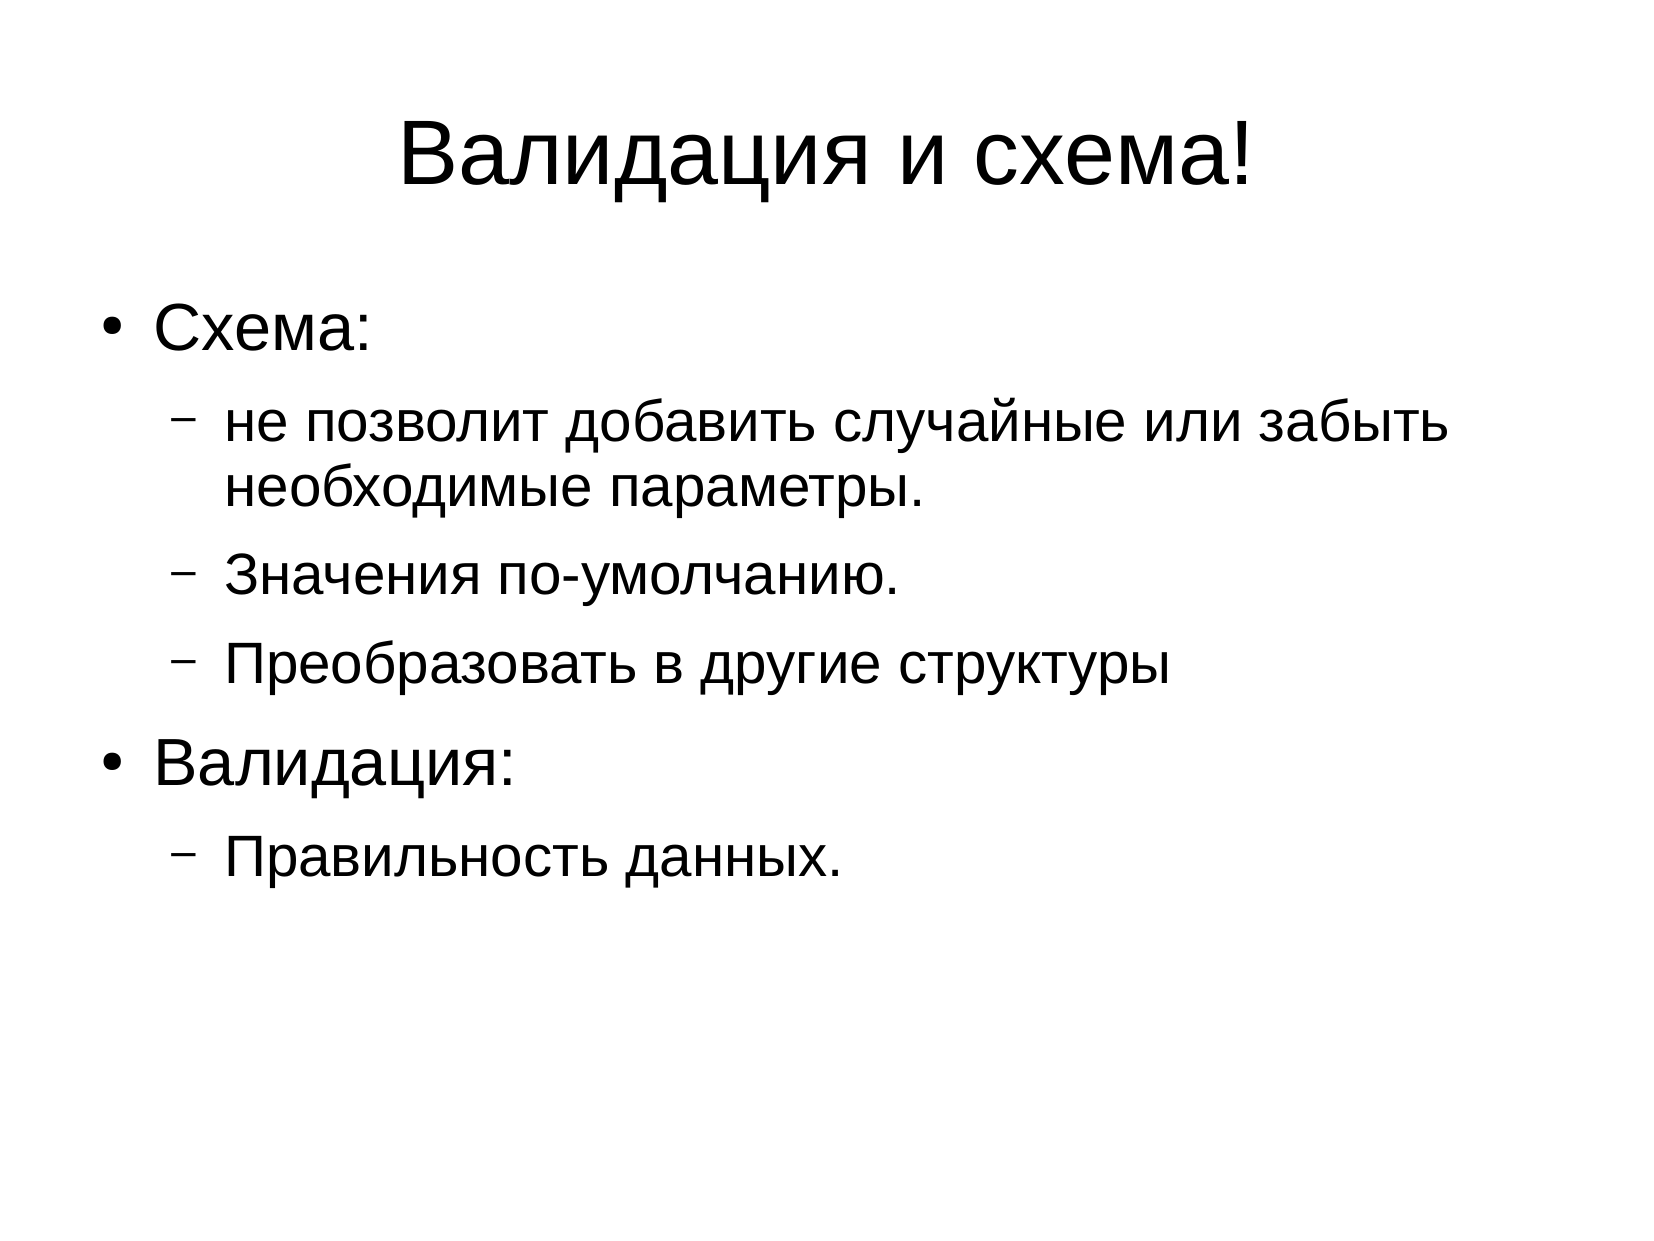

# Валидация и схема!
Схема:
не позволит добавить случайные или забыть необходимые параметры.
Значения по-умолчанию.
Преобразовать в другие структуры
Валидация:
Правильность данных.